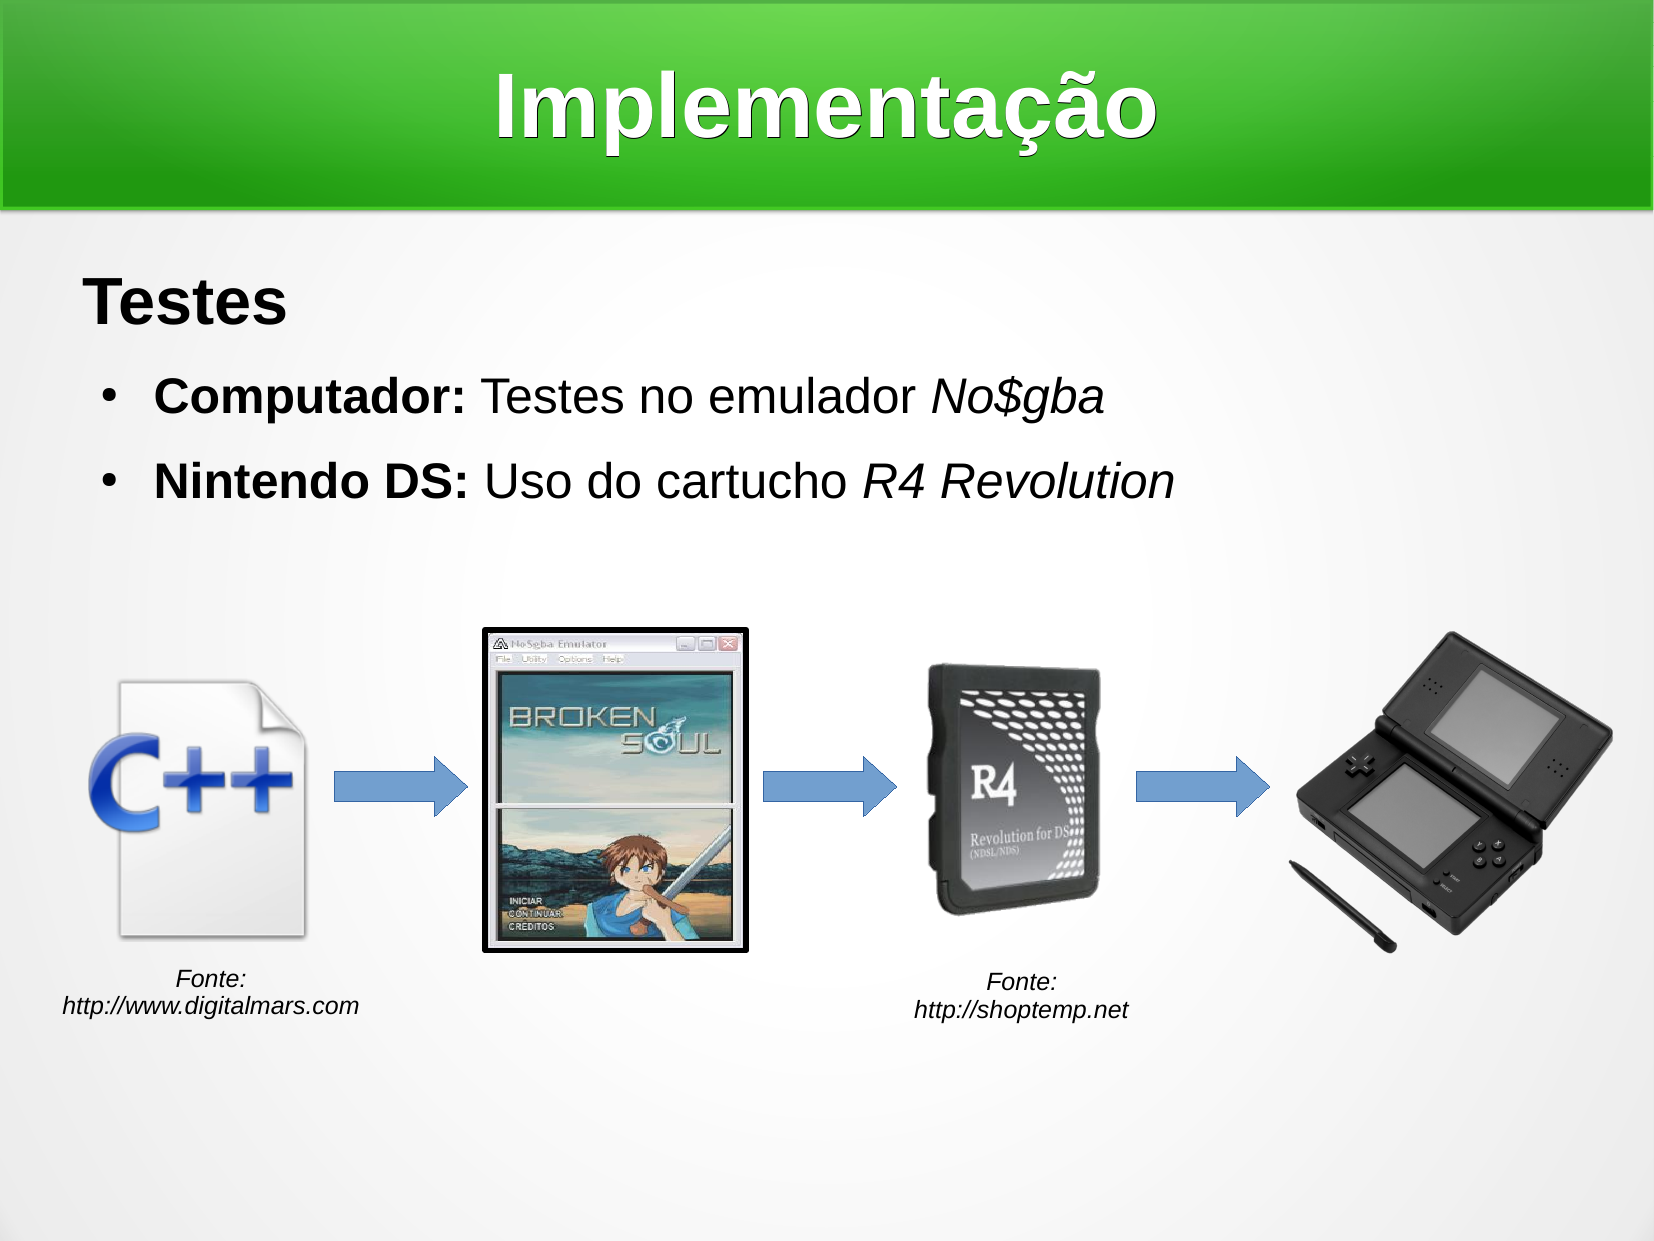

# Implementação
Testes
Computador: Testes no emulador No$gba
Nintendo DS: Uso do cartucho R4 Revolution
Fonte:
http://www.digitalmars.com
Fonte:
http://shoptemp.net